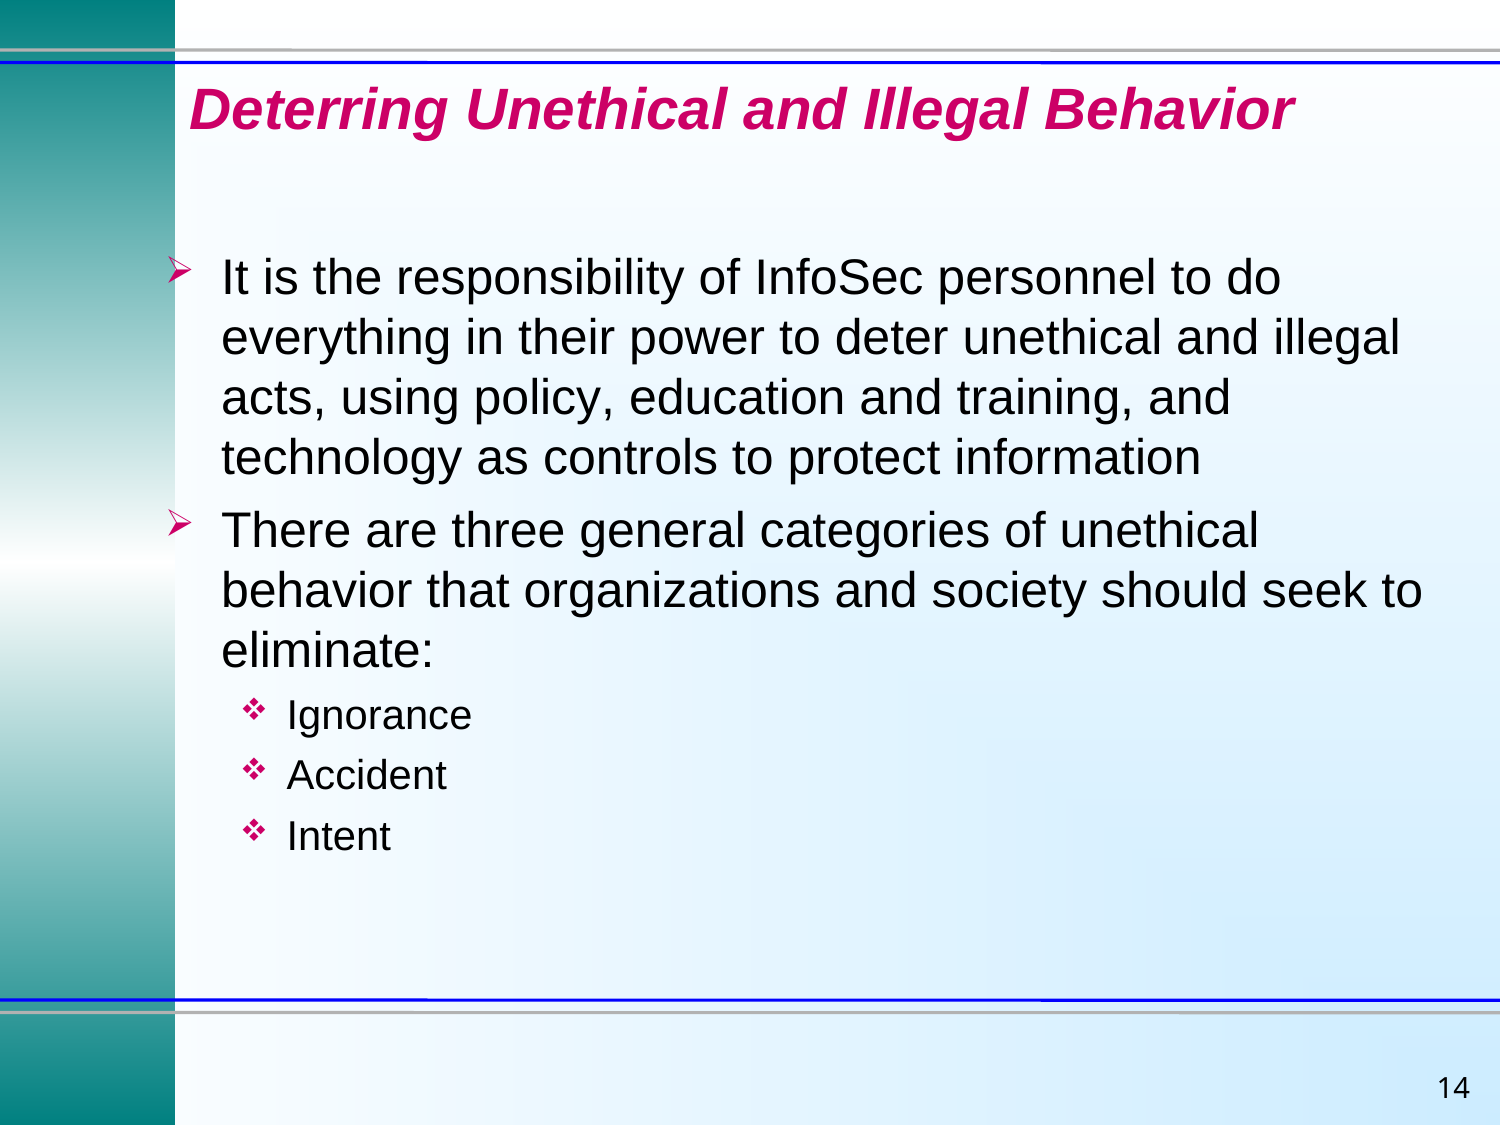

Deterring Unethical and Illegal Behavior
It is the responsibility of InfoSec personnel to do everything in their power to deter unethical and illegal acts, using policy, education and training, and technology as controls to protect information
There are three general categories of unethical behavior that organizations and society should seek to eliminate:
Ignorance
Accident
Intent